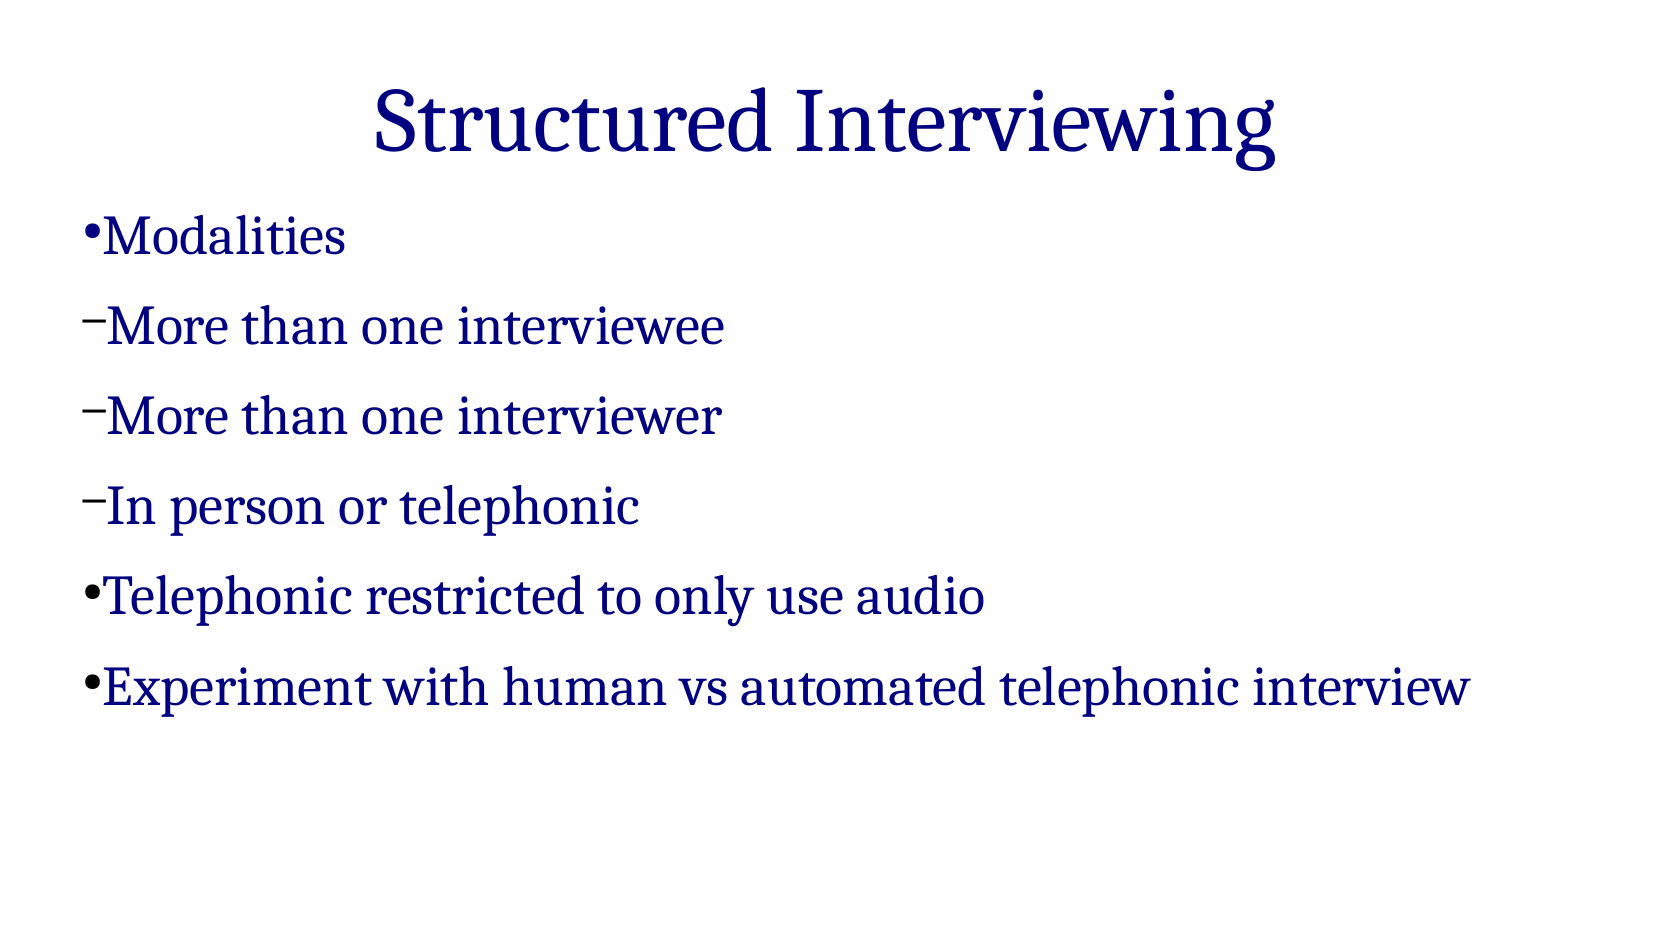

# Structured Interviewing
Modalities
More than one interviewee
More than one interviewer
In person or telephonic
Telephonic restricted to only use audio
Experiment with human vs automated telephonic interview